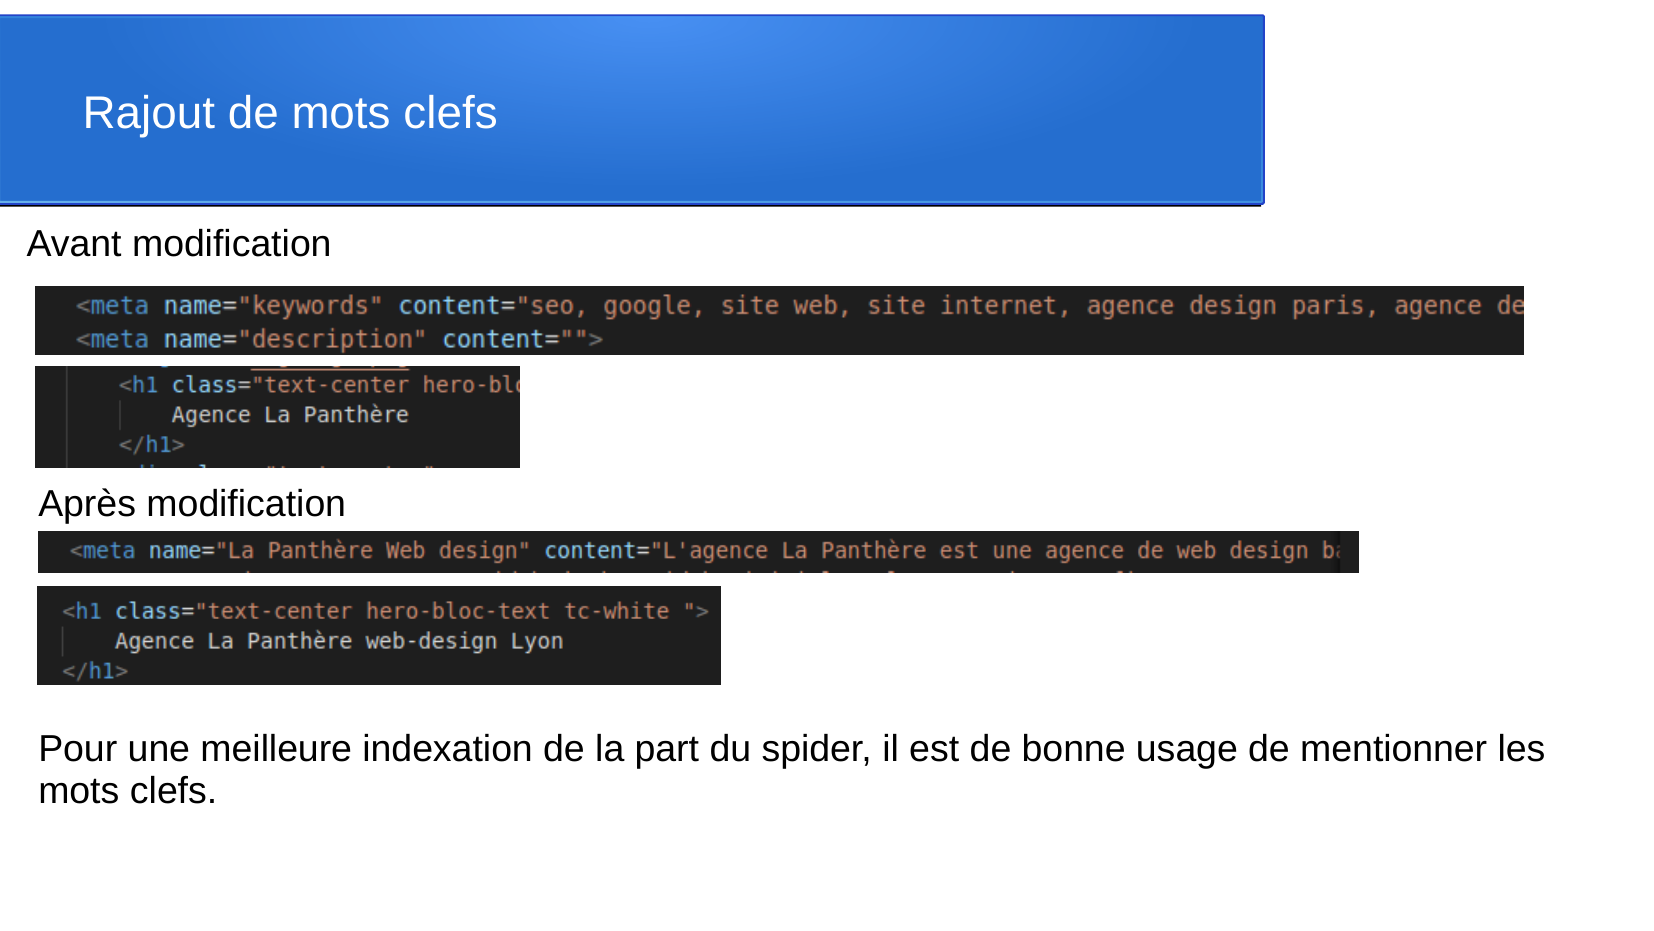

# Rajout de mots clefs
Avant modification
Après modification
Pour une meilleure indexation de la part du spider, il est de bonne usage de mentionner les mots clefs.